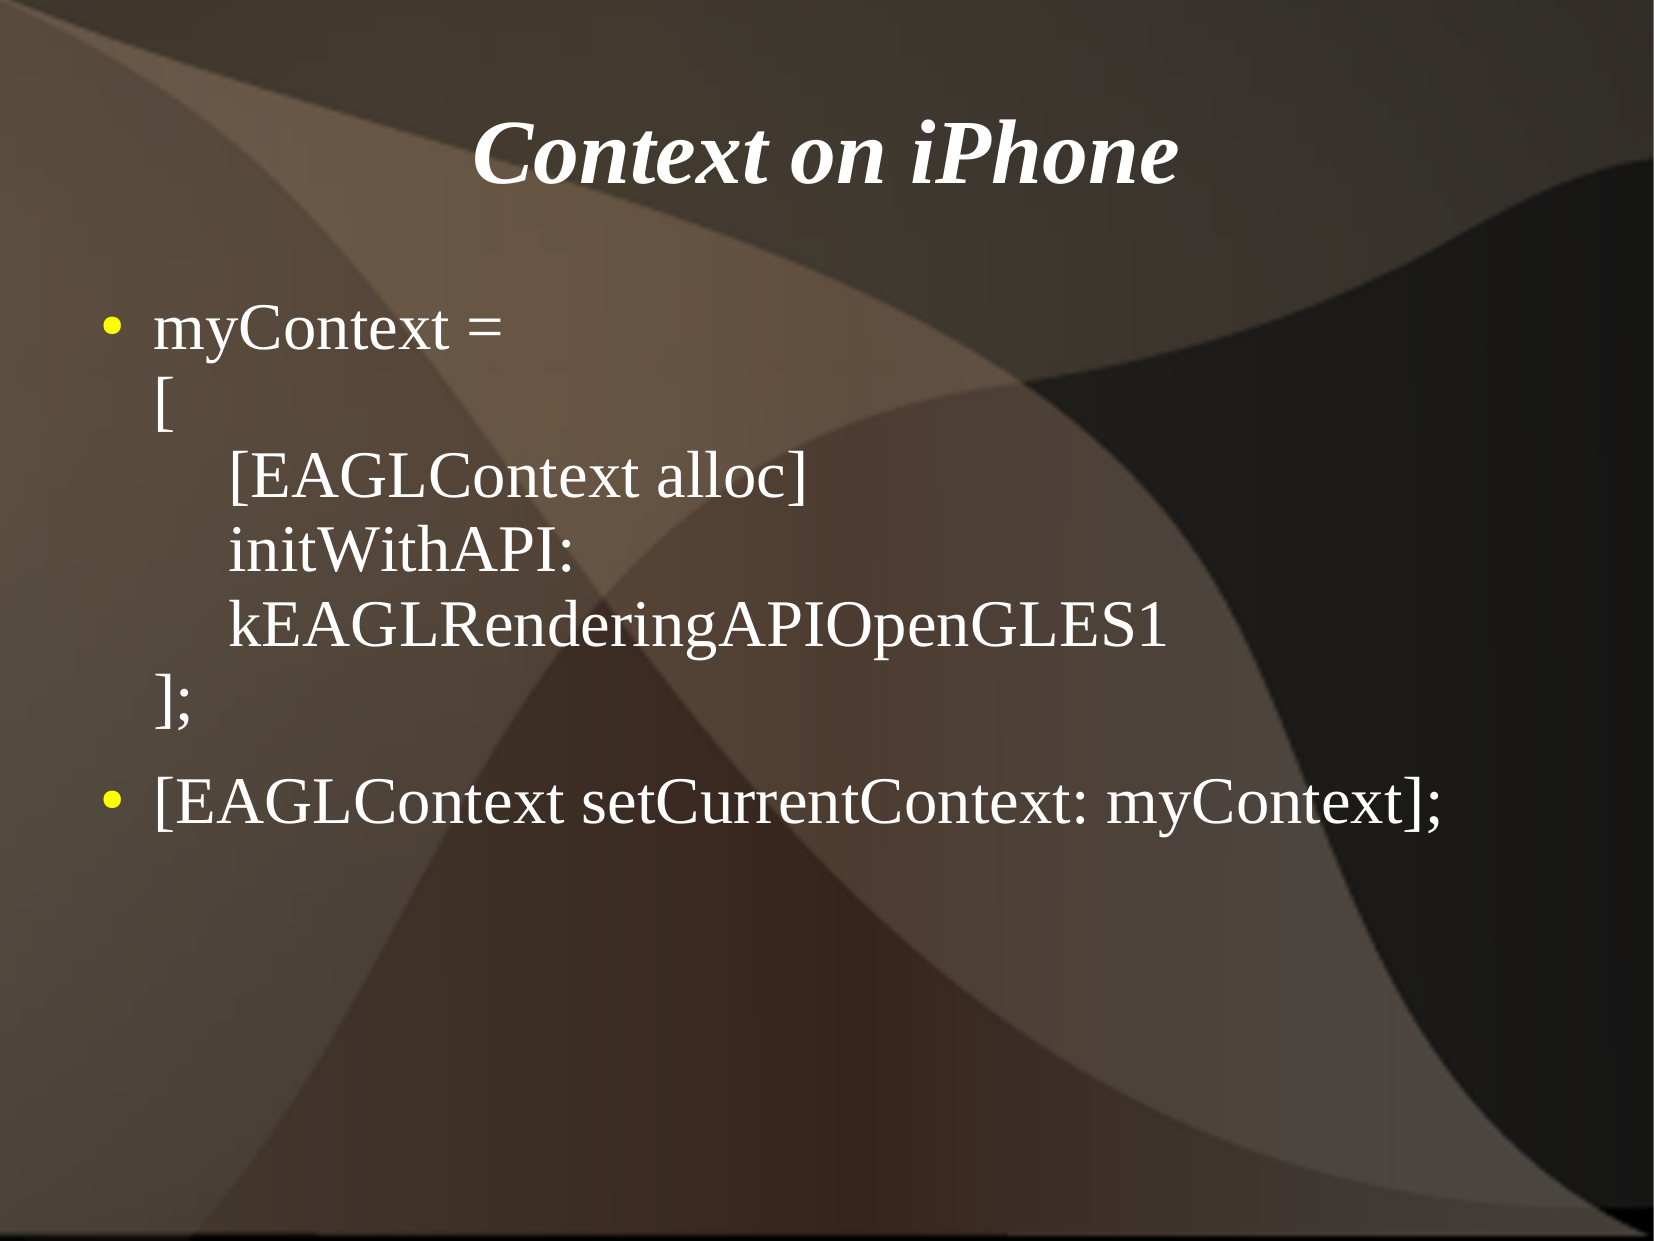

# Context on iPhone
myContext =
[
	[EAGLContext alloc]
	initWithAPI:
	kEAGLRenderingAPIOpenGLES1
];
[EAGLContext setCurrentContext: myContext];